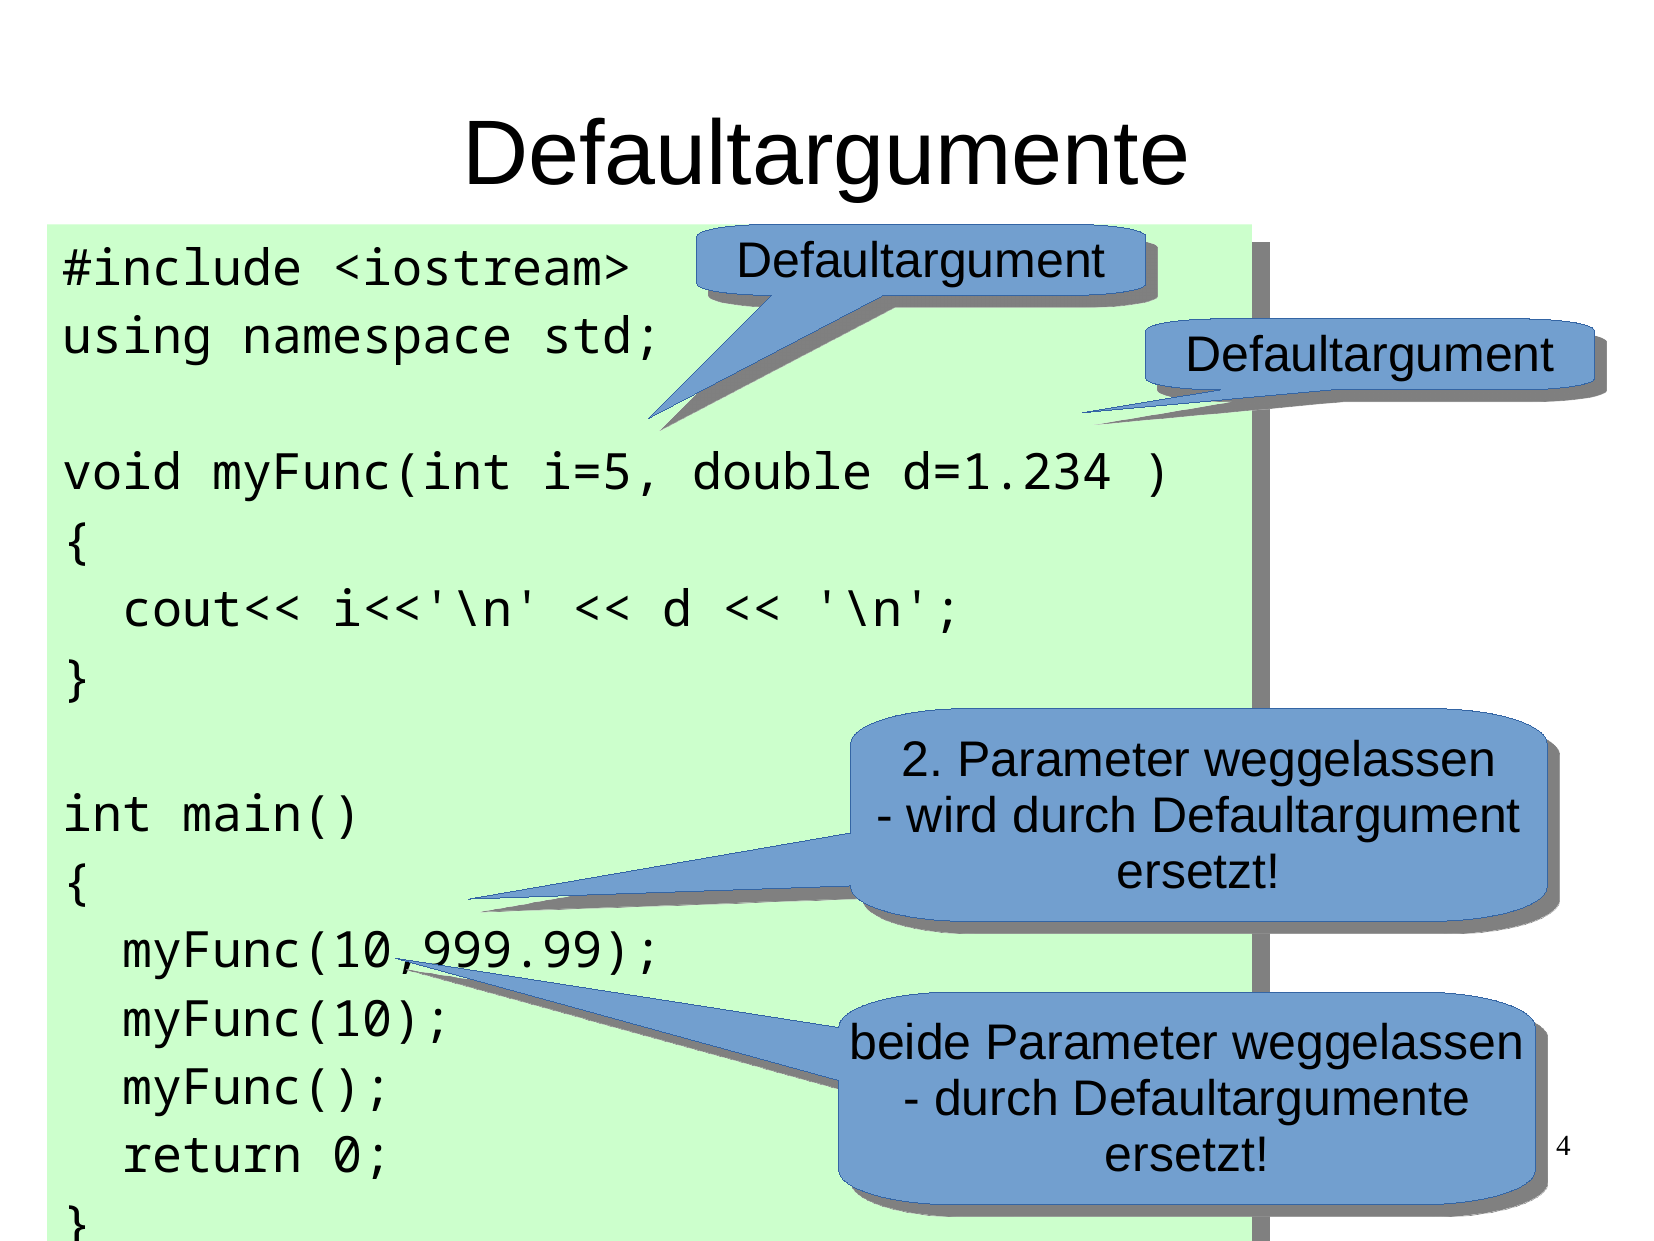

# Defaultargumente
#include <iostream>
using namespace std;
void myFunc(int i=5, double d=1.234 )
{
 cout<< i<<'\n' << d << '\n';
}
int main()
{
 myFunc(10,999.99);
 myFunc(10);
 myFunc();
 return 0;
}
Defaultargument
Defaultargument
2. Parameter weggelassen
- wird durch Defaultargument
ersetzt!
beide Parameter weggelassen
- durch Defaultargumente
ersetzt!
4